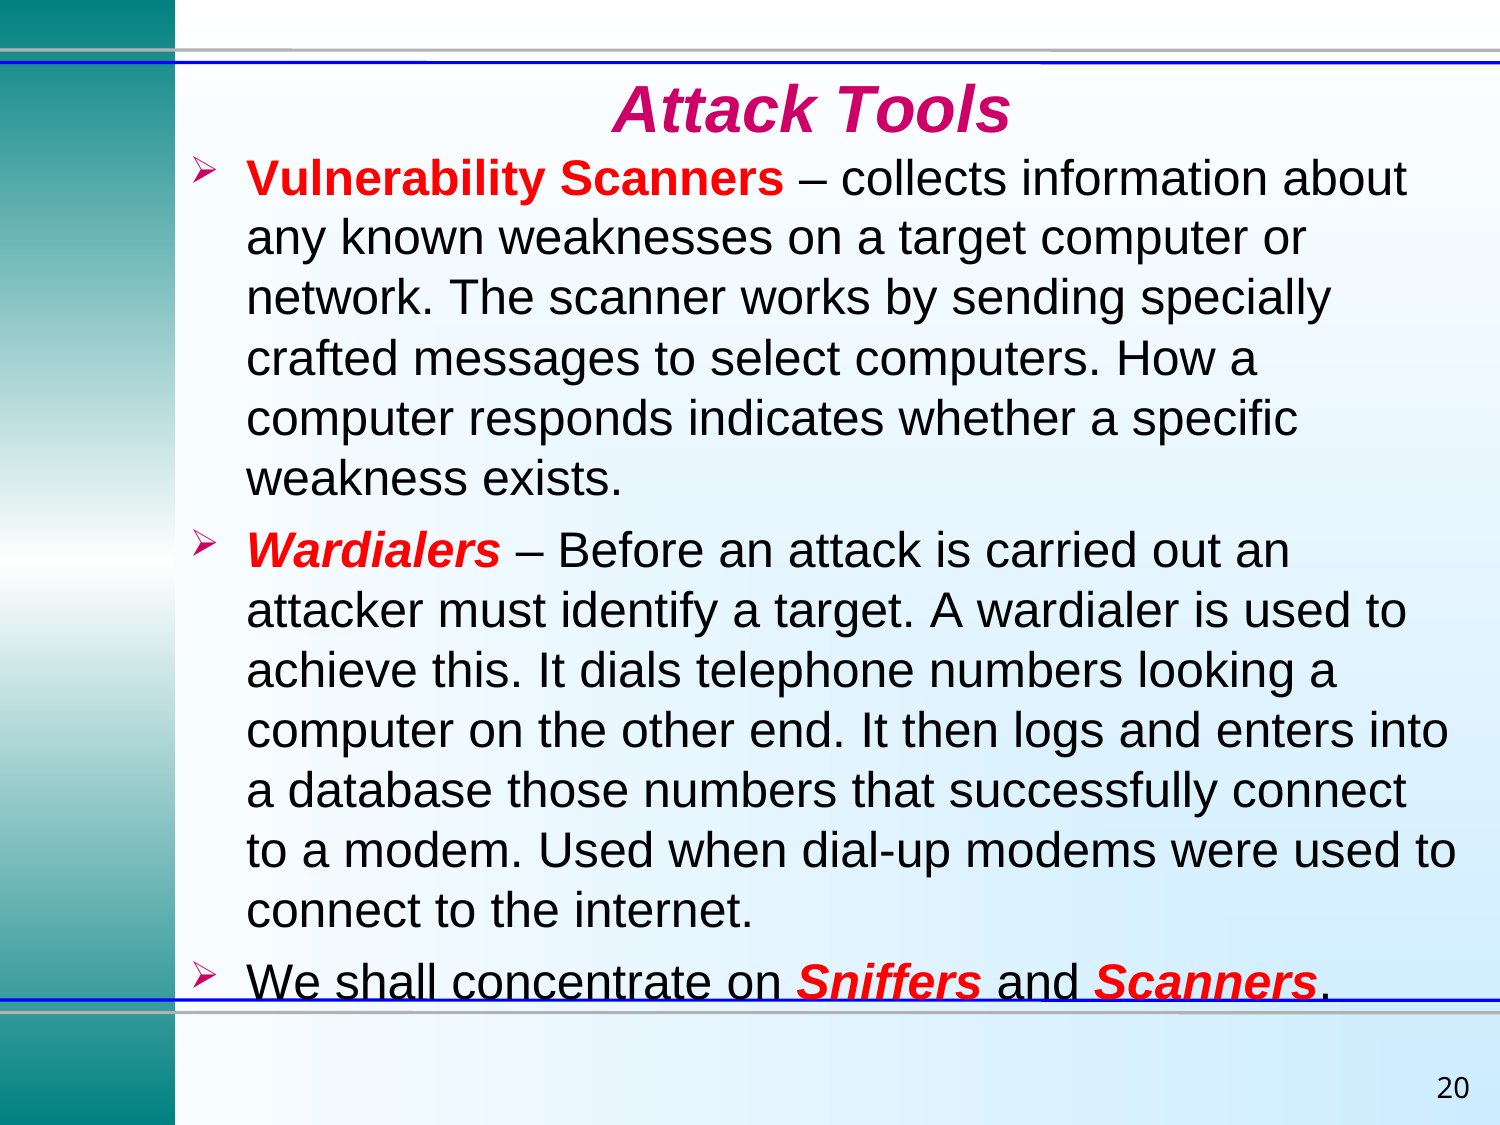

Attack Tools
Vulnerability Scanners – collects information about any known weaknesses on a target computer or network. The scanner works by sending specially crafted messages to select computers. How a computer responds indicates whether a specific weakness exists.
Wardialers – Before an attack is carried out an attacker must identify a target. A wardialer is used to achieve this. It dials telephone numbers looking a computer on the other end. It then logs and enters into a database those numbers that successfully connect to a modem. Used when dial-up modems were used to connect to the internet.
We shall concentrate on Sniffers and Scanners.